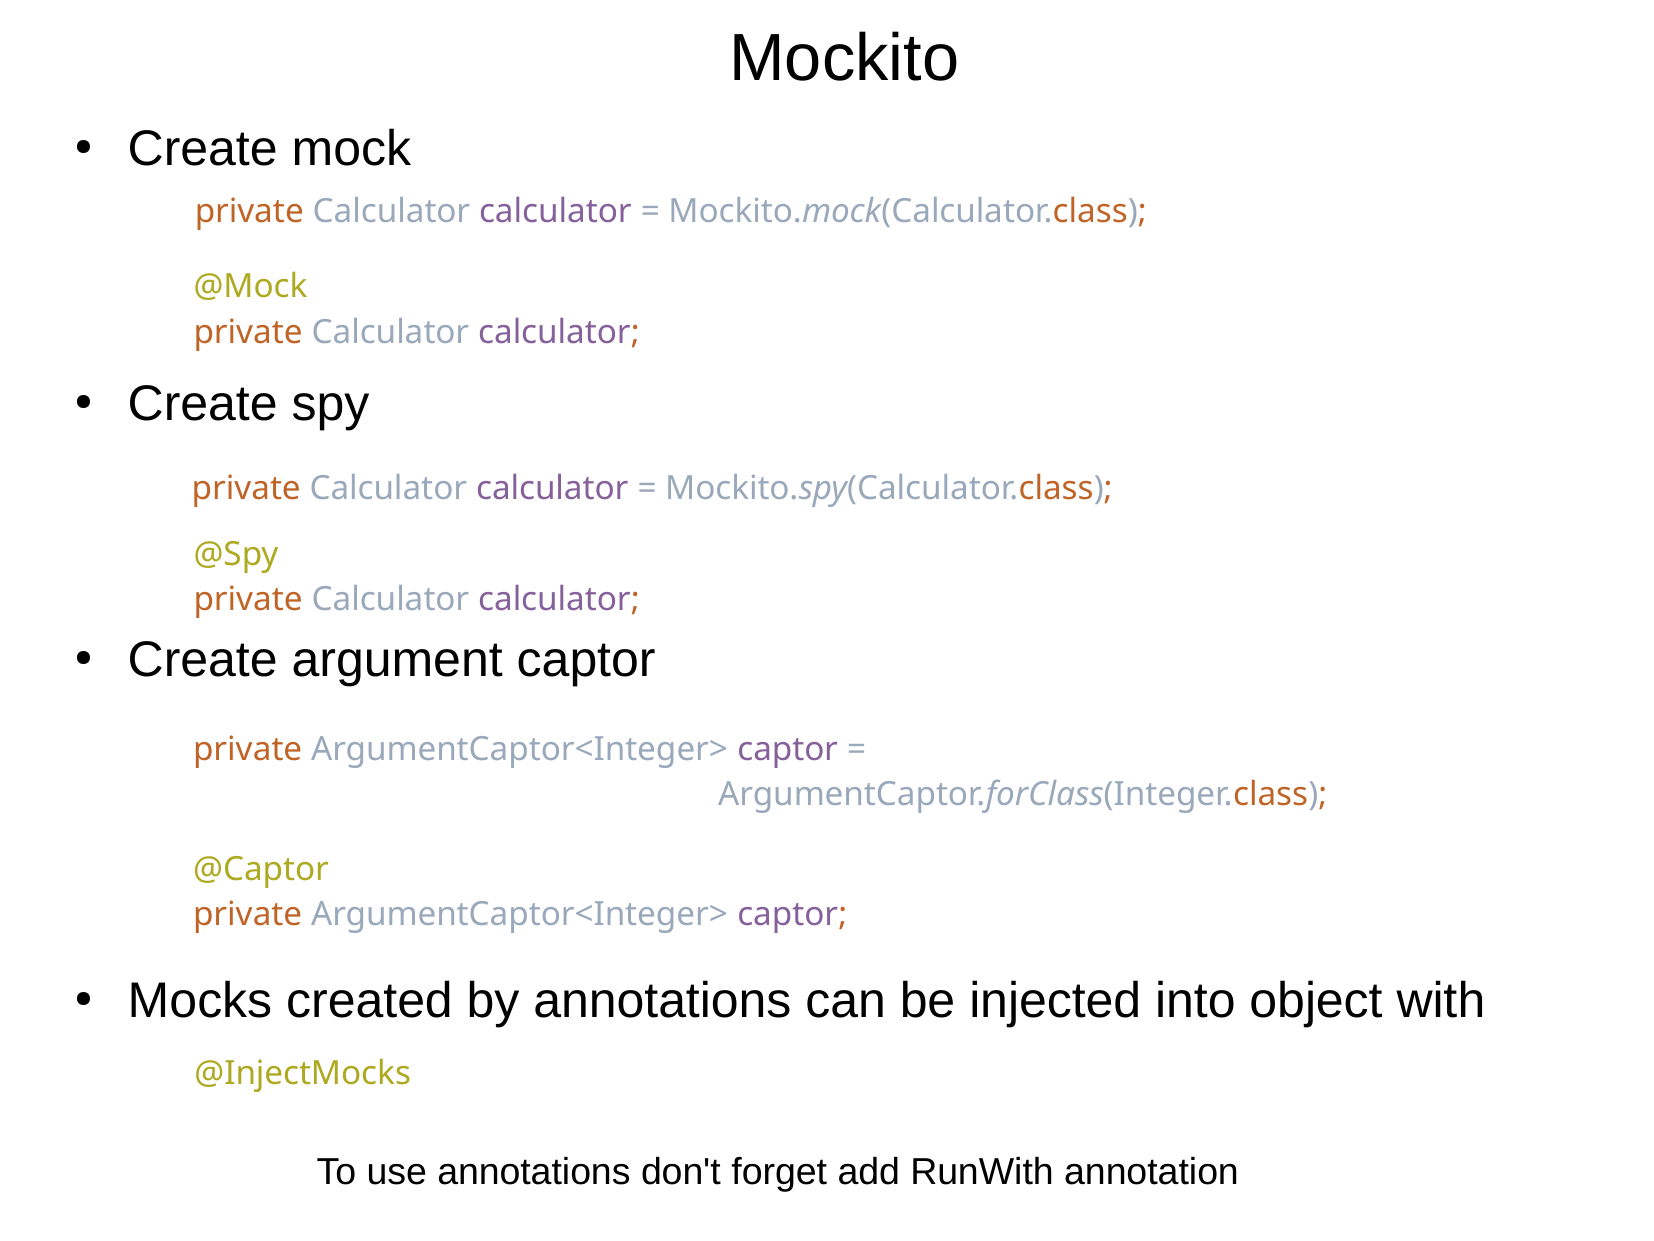

# Mockito
Create mock
Create spy
Create argument captor
Mocks created by annotations can be injected into object with
private Calculator calculator = Mockito.mock(Calculator.class);
@Mock
private Calculator calculator;
private Calculator calculator = Mockito.spy(Calculator.class);
@Spy
private Calculator calculator;
private ArgumentCaptor<Integer> captor =
							ArgumentCaptor.forClass(Integer.class);
@Captor
private ArgumentCaptor<Integer> captor;
@InjectMocks
To use annotations don't forget add RunWith annotation